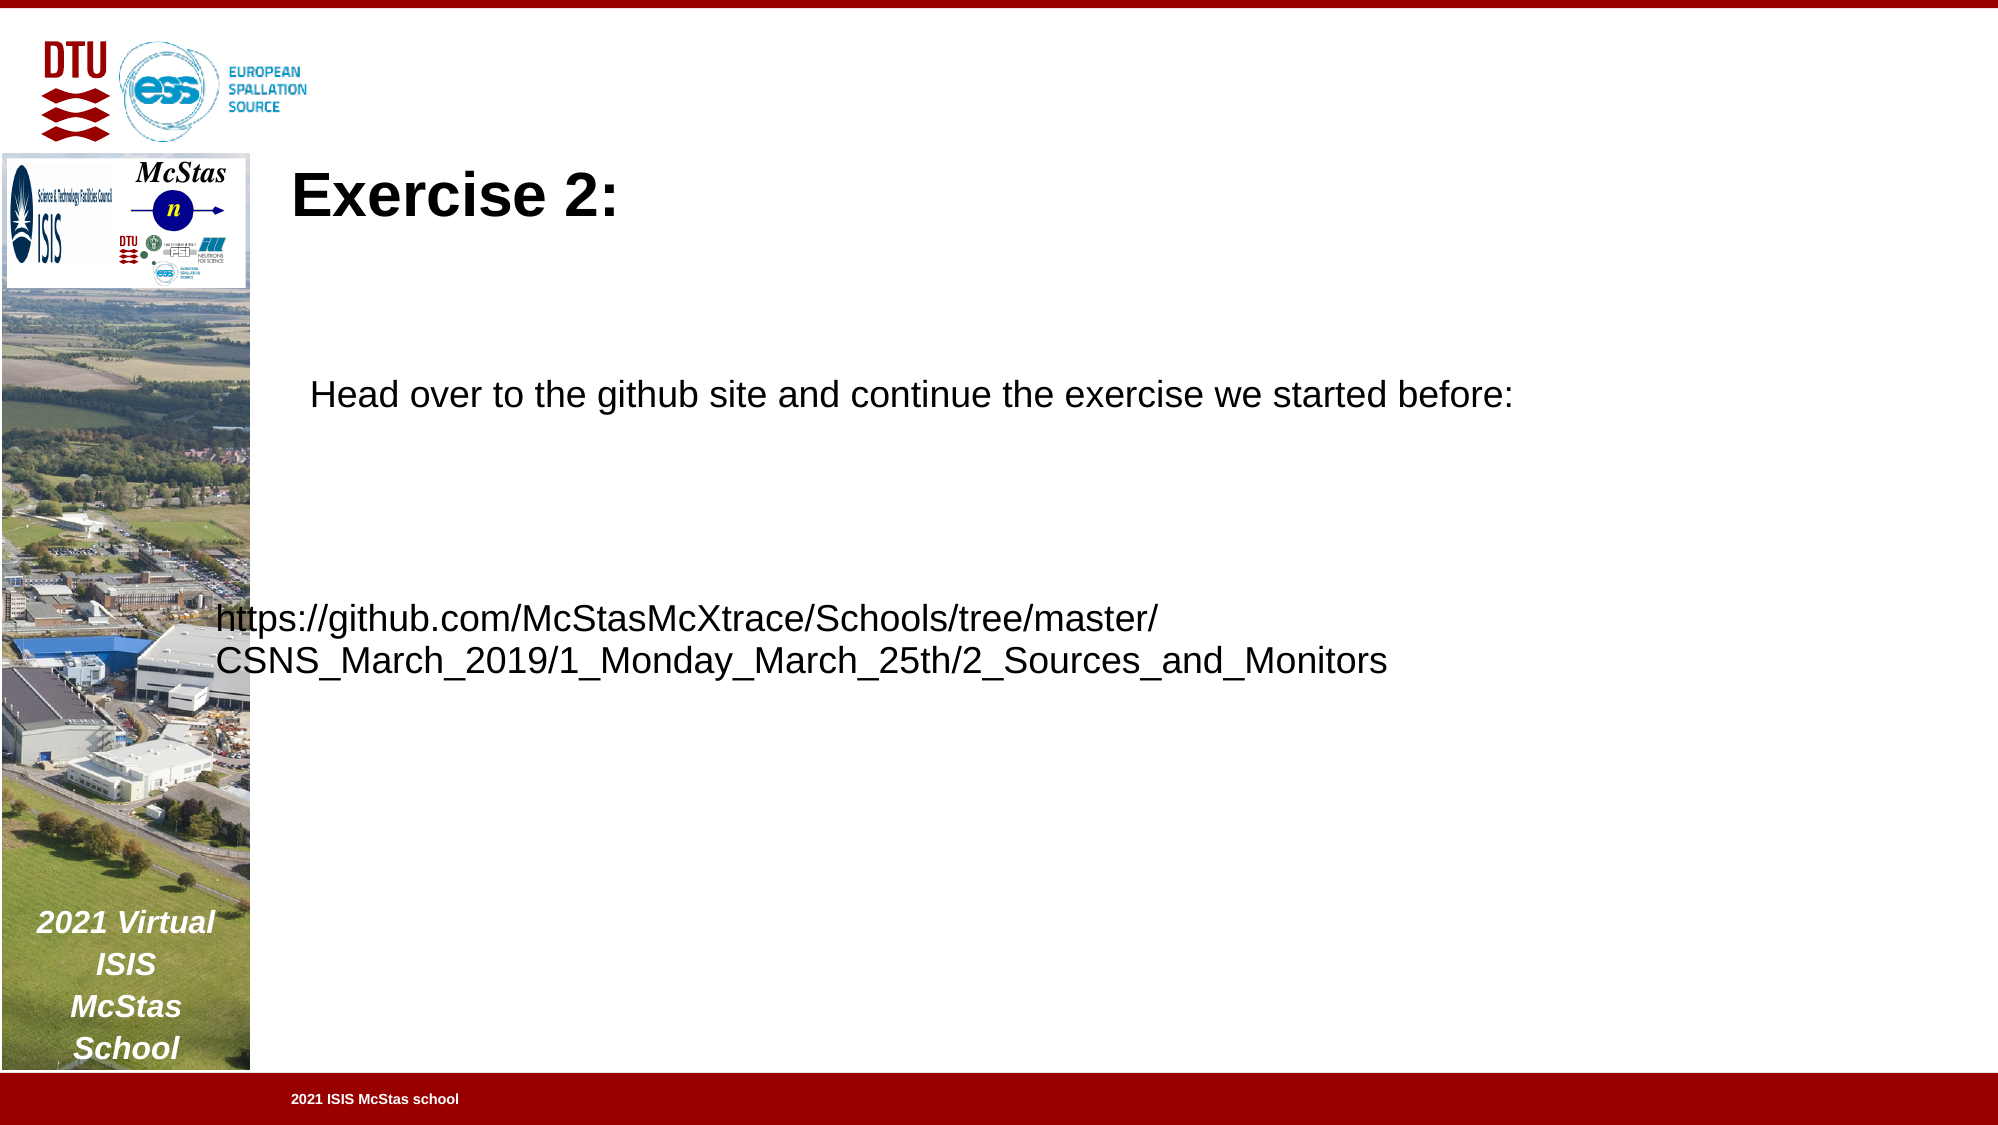

# Exercise 2:
Head over to the github site and continue the exercise we started before:
https://github.com/McStasMcXtrace/Schools/tree/master/CSNS_March_2019/1_Monday_March_25th/2_Sources_and_Monitors